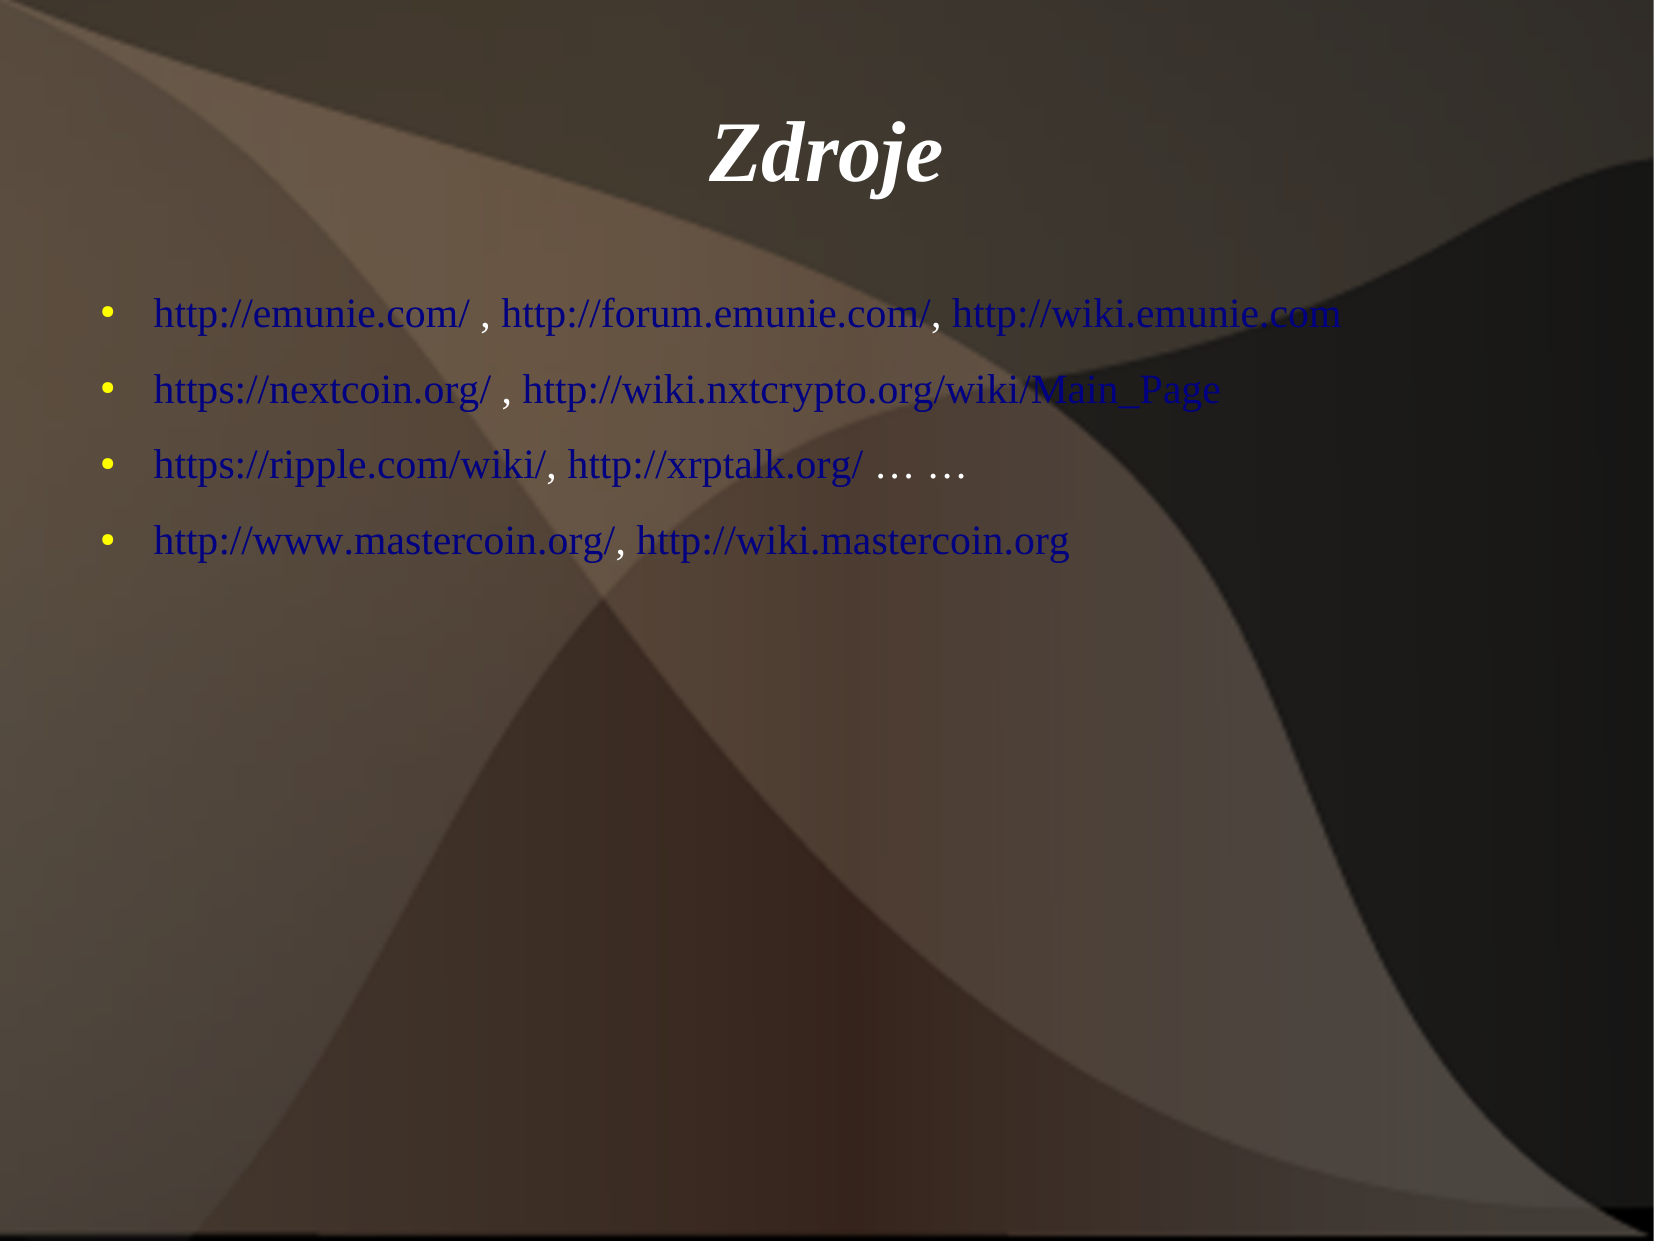

# Zdroje
http://emunie.com/ , http://forum.emunie.com/, http://wiki.emunie.com
https://nextcoin.org/ , http://wiki.nxtcrypto.org/wiki/Main_Page
https://ripple.com/wiki/, http://xrptalk.org/ … …
http://www.mastercoin.org/, http://wiki.mastercoin.org